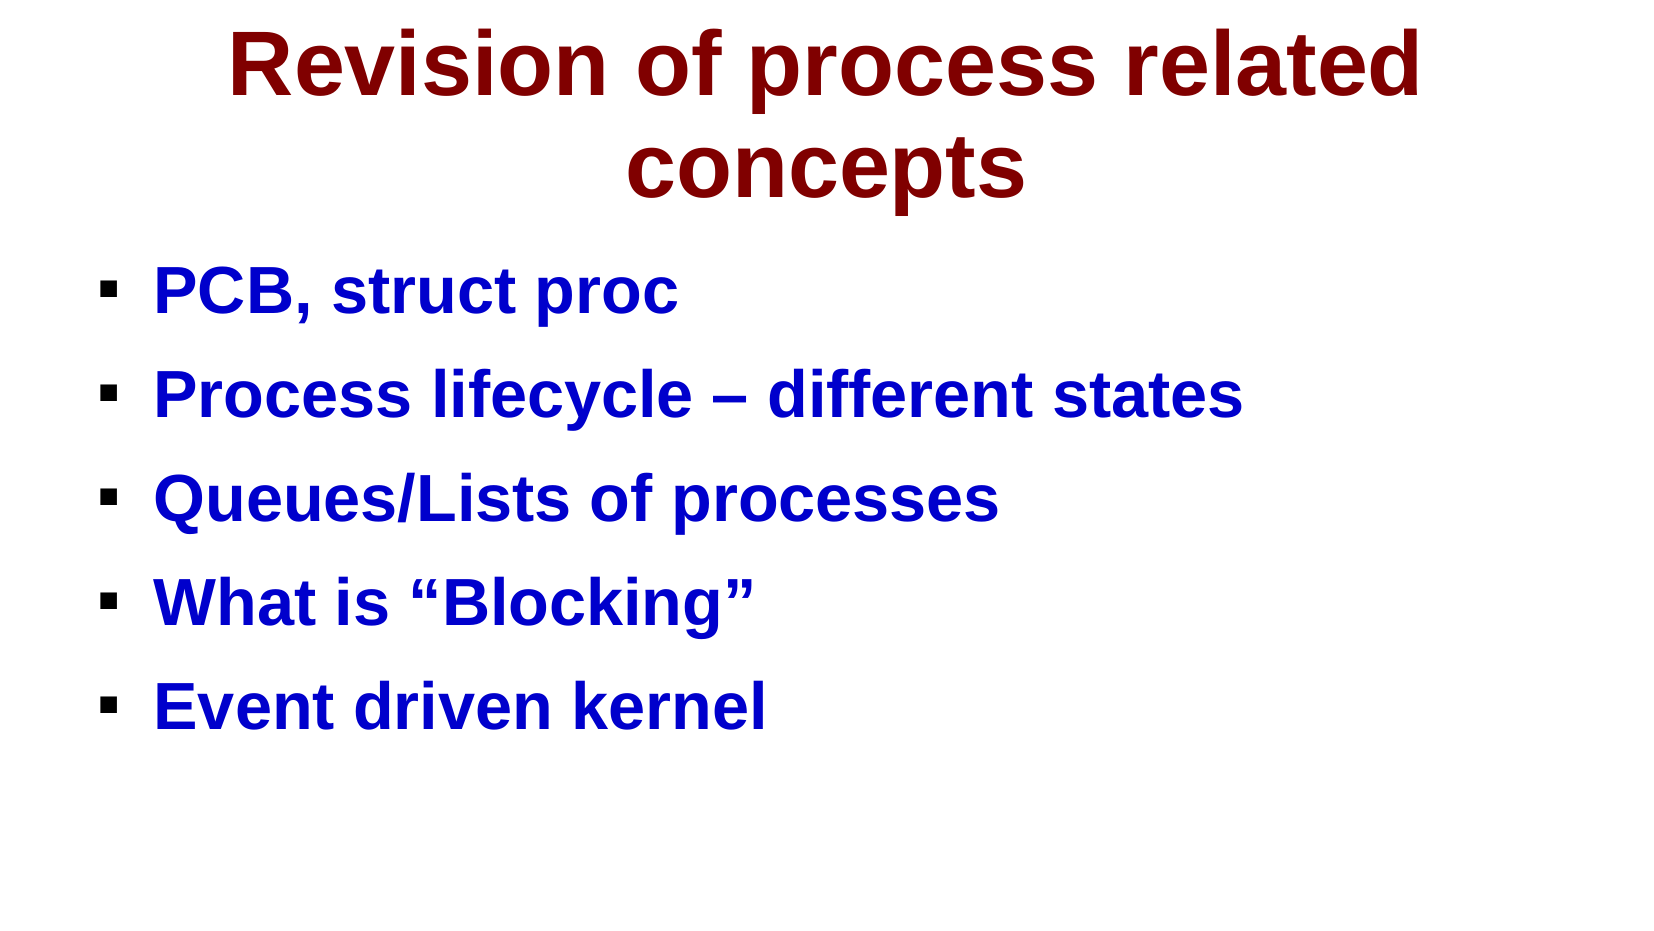

# Revision of process related concepts
PCB, struct proc
Process lifecycle – different states
Queues/Lists of processes
What is “Blocking”
Event driven kernel